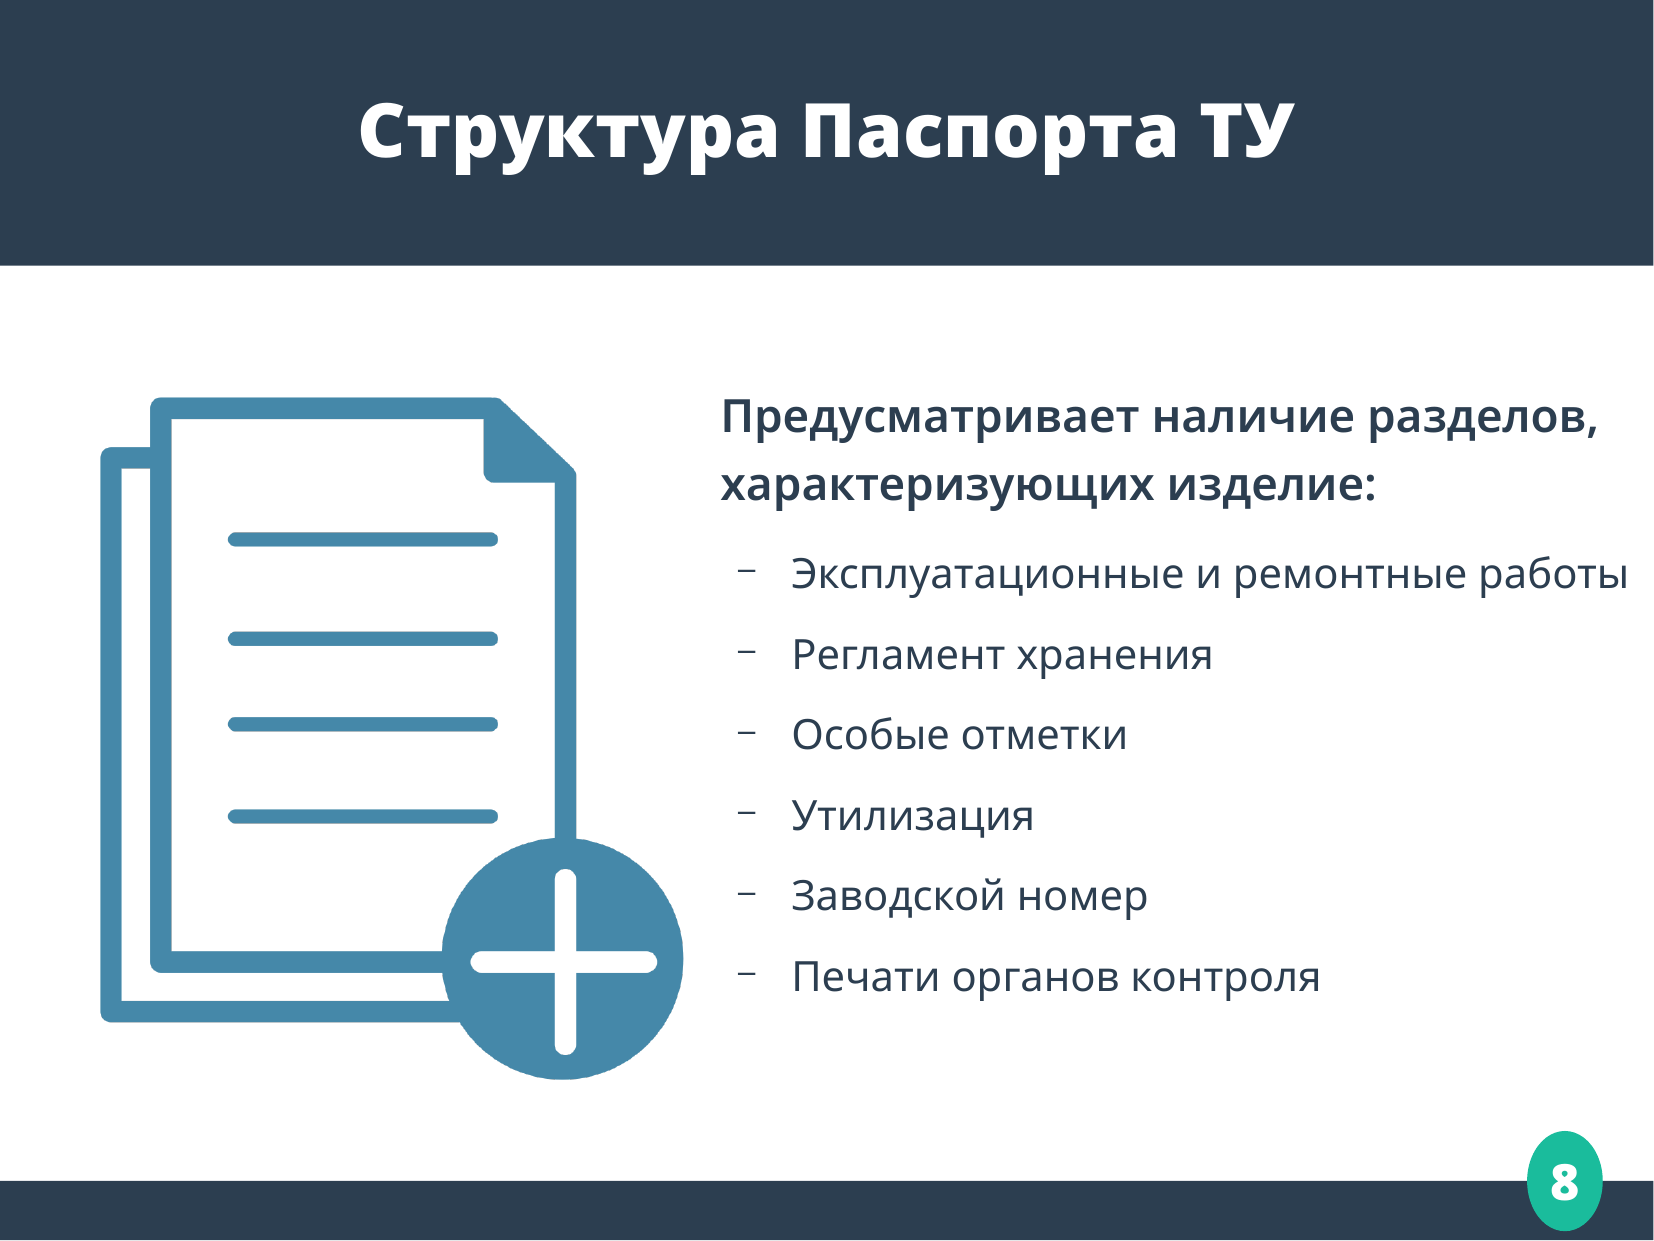

# Структура Паспорта ТУ
Предусматривает наличие разделов, характеризующих изделие:
Эксплуатационные и ремонтные работы
Регламент хранения
Особые отметки
Утилизация
Заводской номер
Печати органов контроля